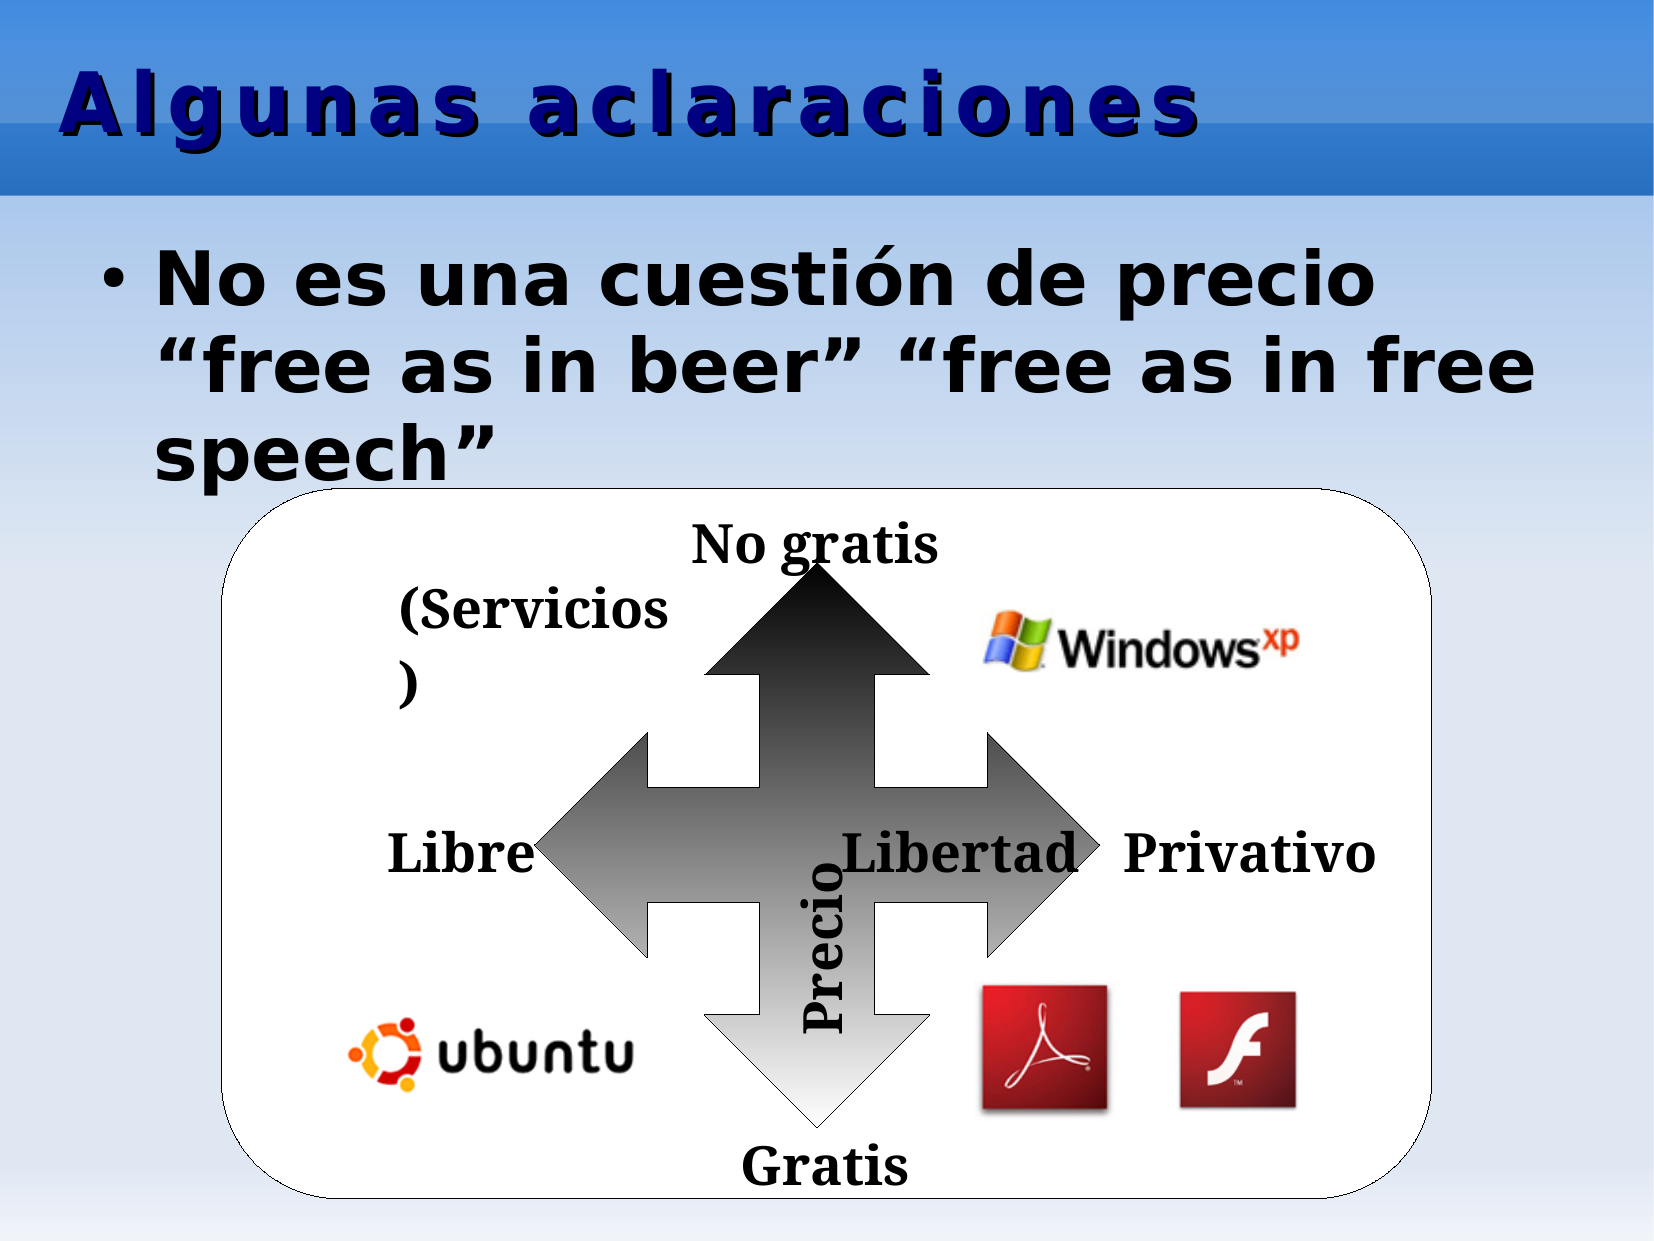

# Algunas aclaraciones
No es una cuestión de precio
“free as in beer” “free as in free speech”
No gratis
(Servicios)
Libre
Privativo
Libertad
Precio
Gratis